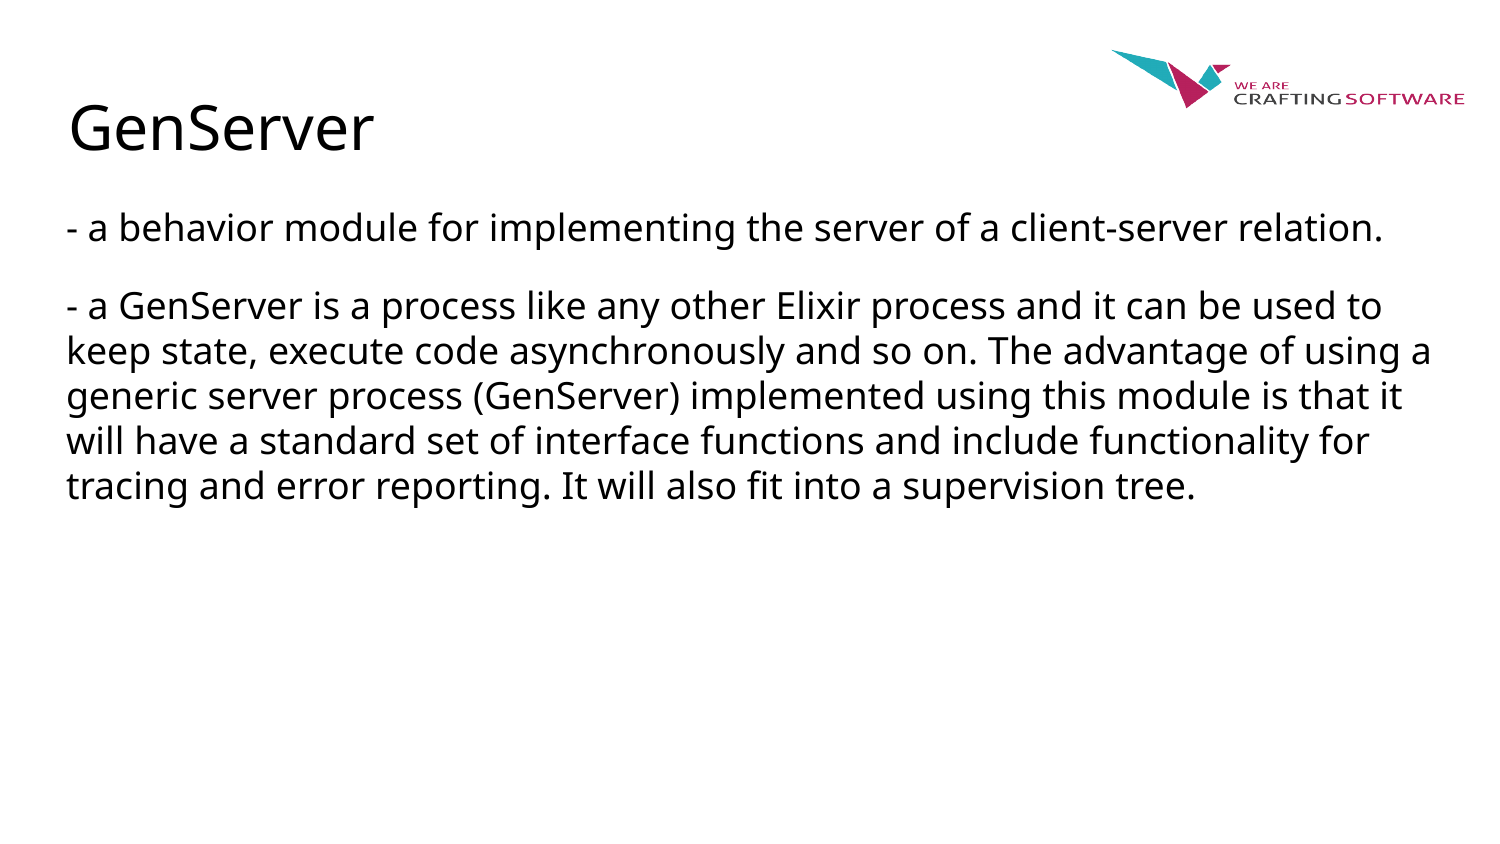

# GenServer
- a behavior module for implementing the server of a client-server relation.
- a GenServer is a process like any other Elixir process and it can be used to keep state, execute code asynchronously and so on. The advantage of using a generic server process (GenServer) implemented using this module is that it will have a standard set of interface functions and include functionality for tracing and error reporting. It will also fit into a supervision tree.